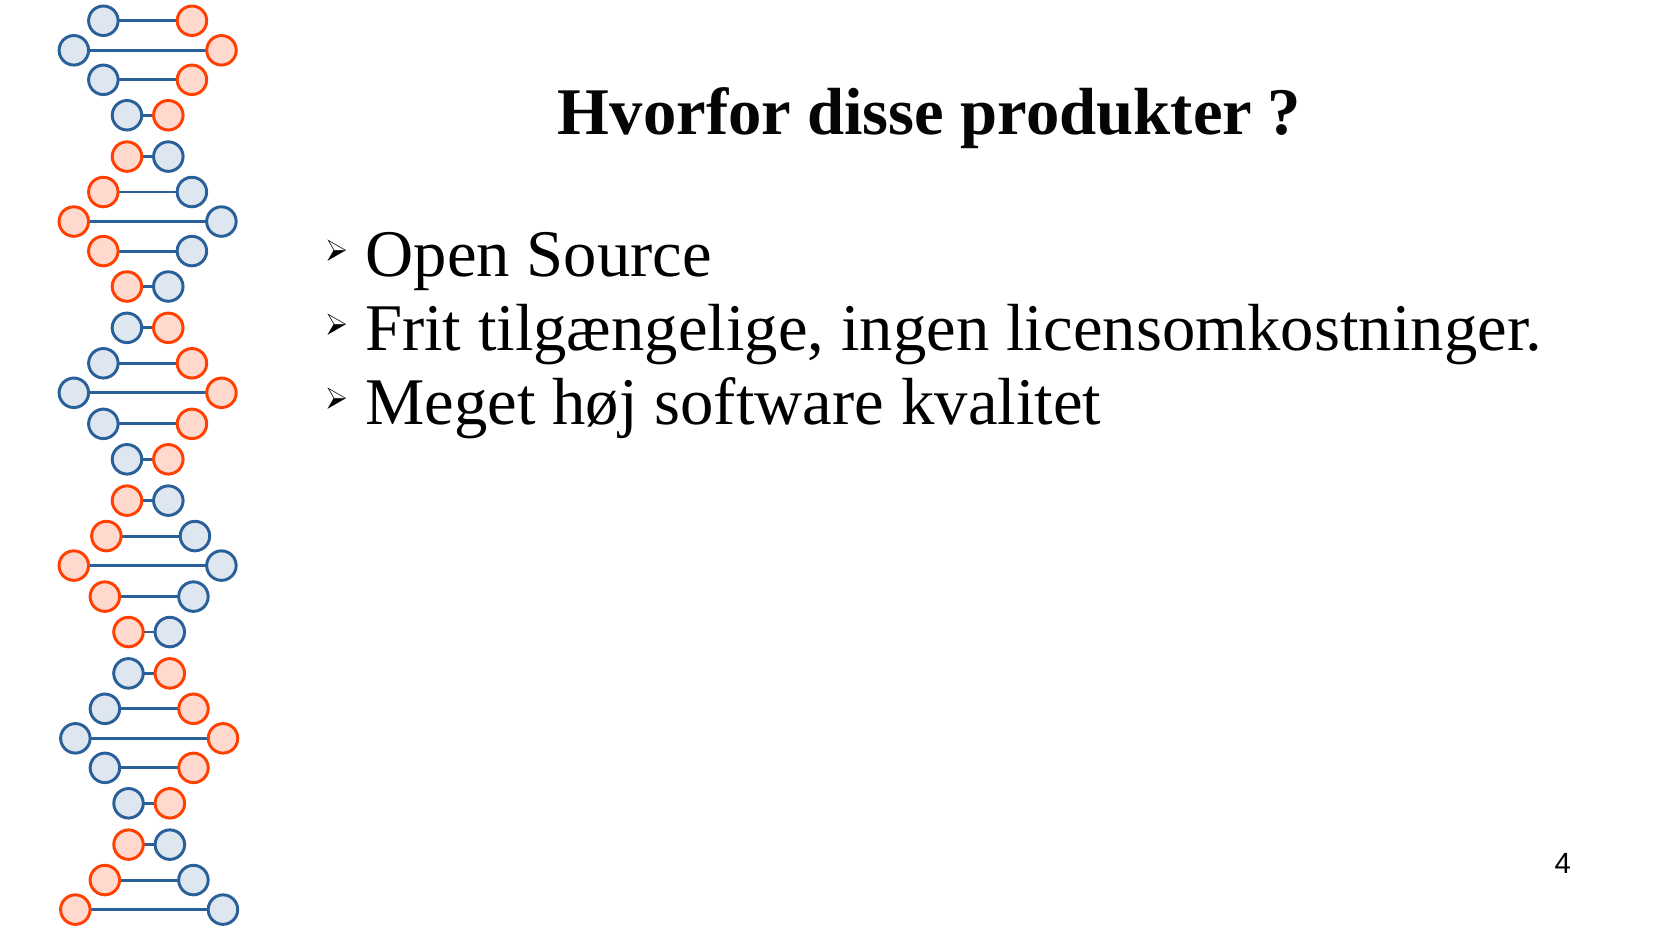

# Hvorfor disse produkter ?
 Open Source
 Frit tilgængelige, ingen licensomkostninger.
 Meget høj software kvalitet
4